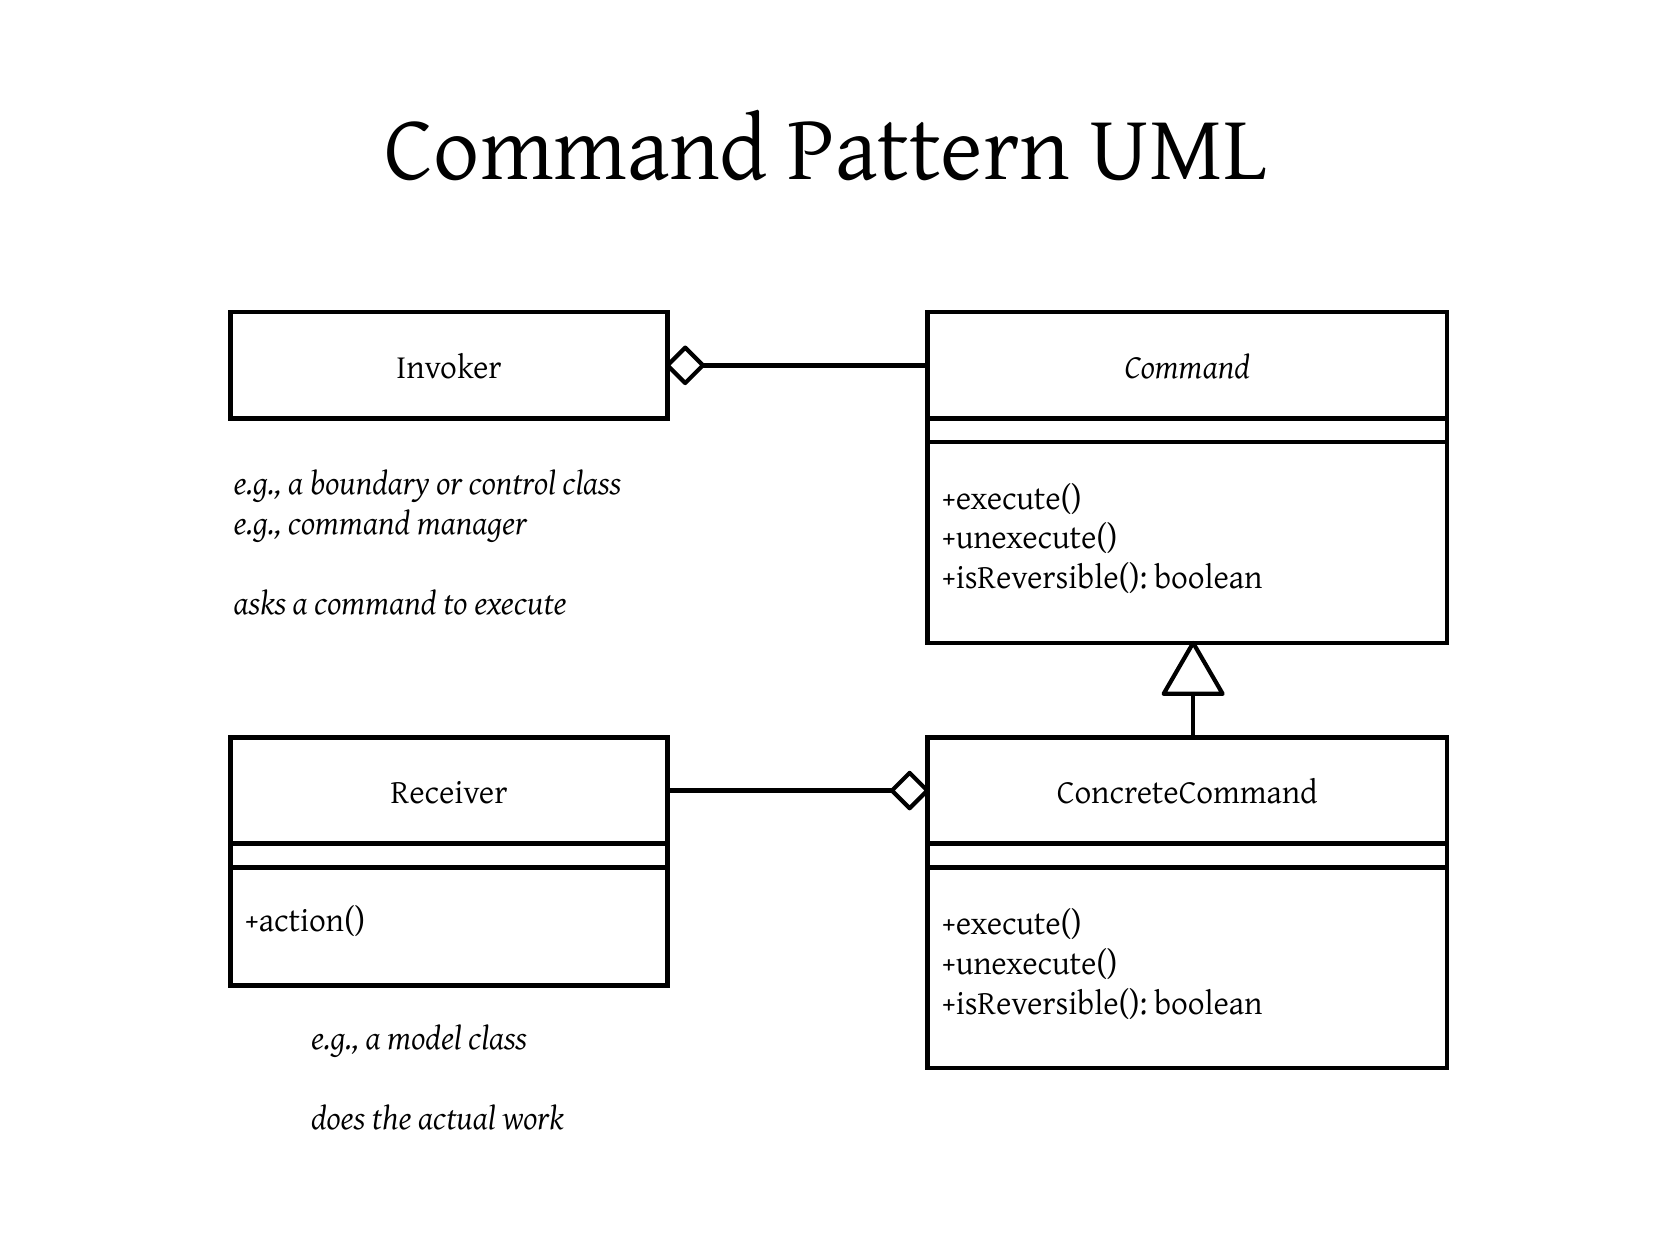

# Command Pattern UML
Invoker
e.g., a boundary or control class
e.g., command manager
asks a command to execute
Command
+execute()
+unexecute()
+isReversible(): boolean
Receiver
+action()
e.g., a model class
does the actual work
ConcreteCommand
+execute()
+unexecute()
+isReversible(): boolean